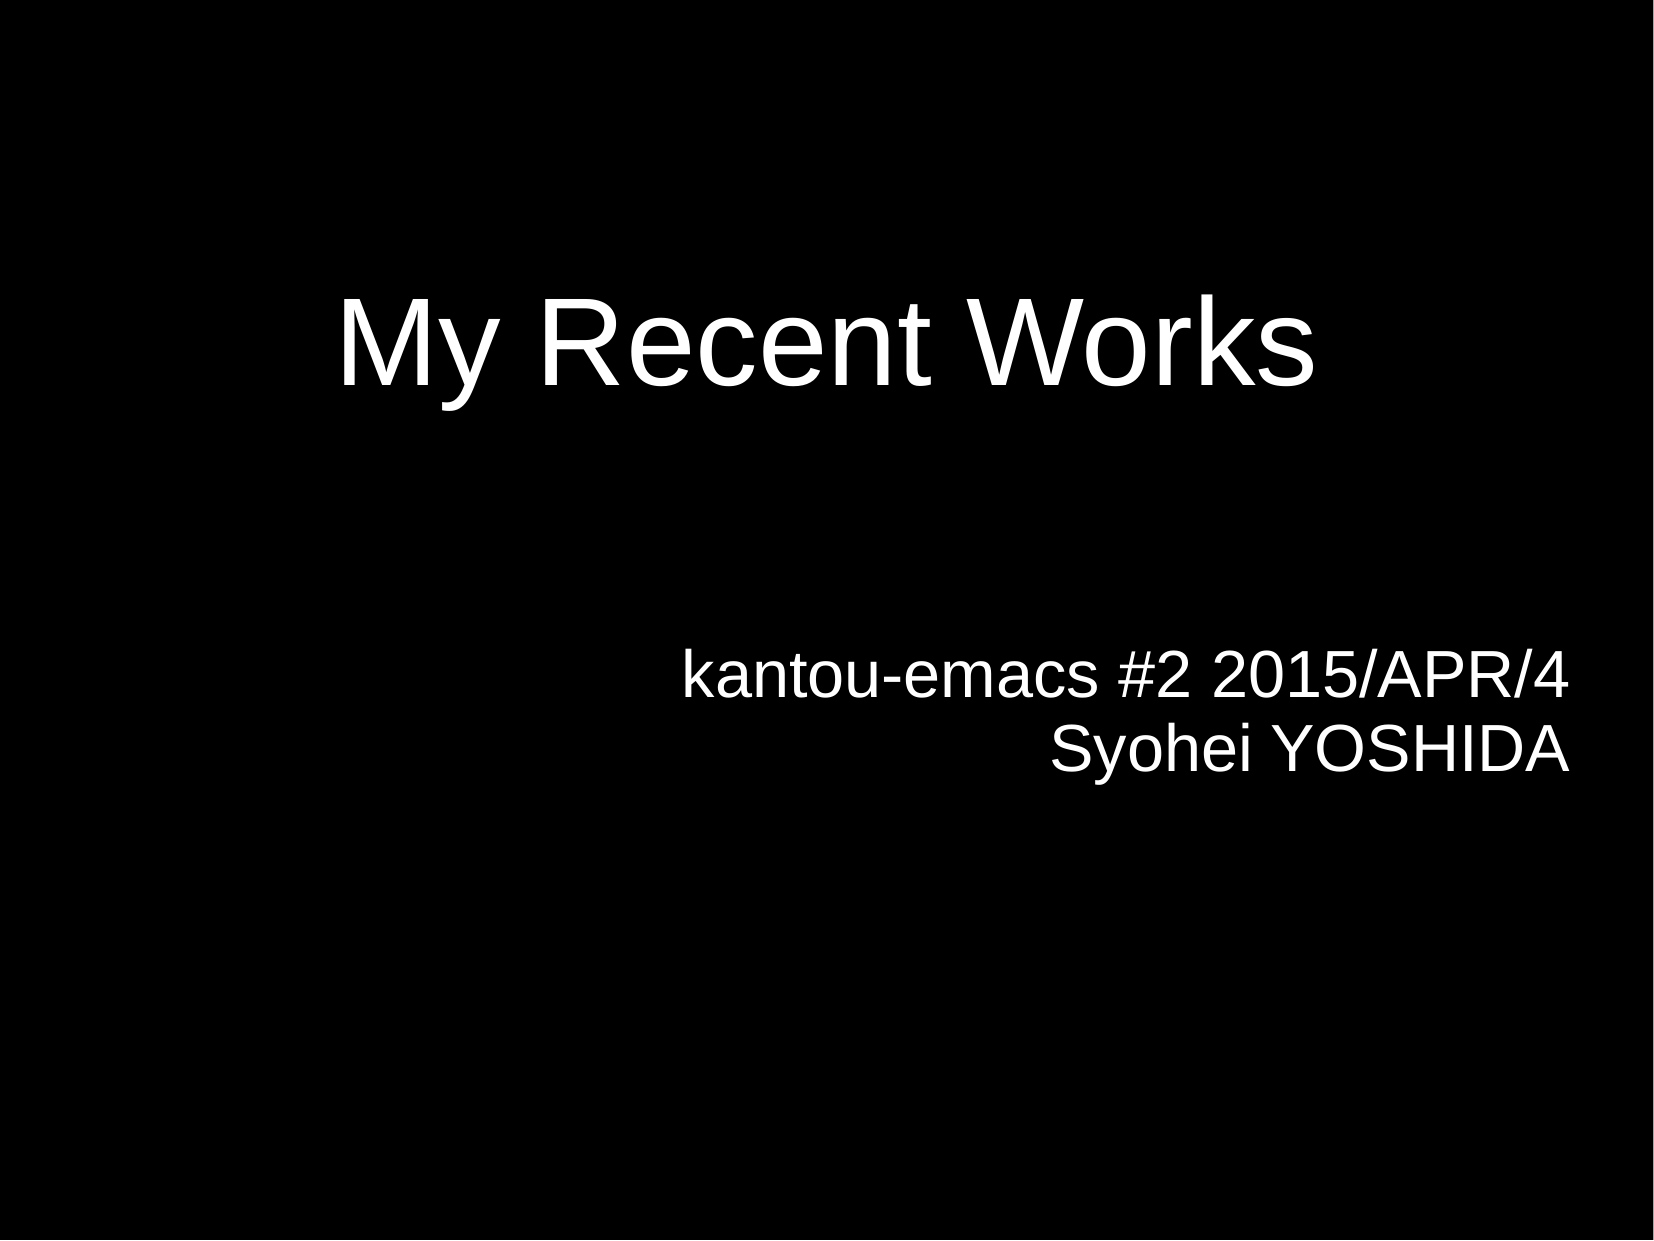

# My Recent Works
kantou-emacs #2 2015/APR/4
Syohei YOSHIDA